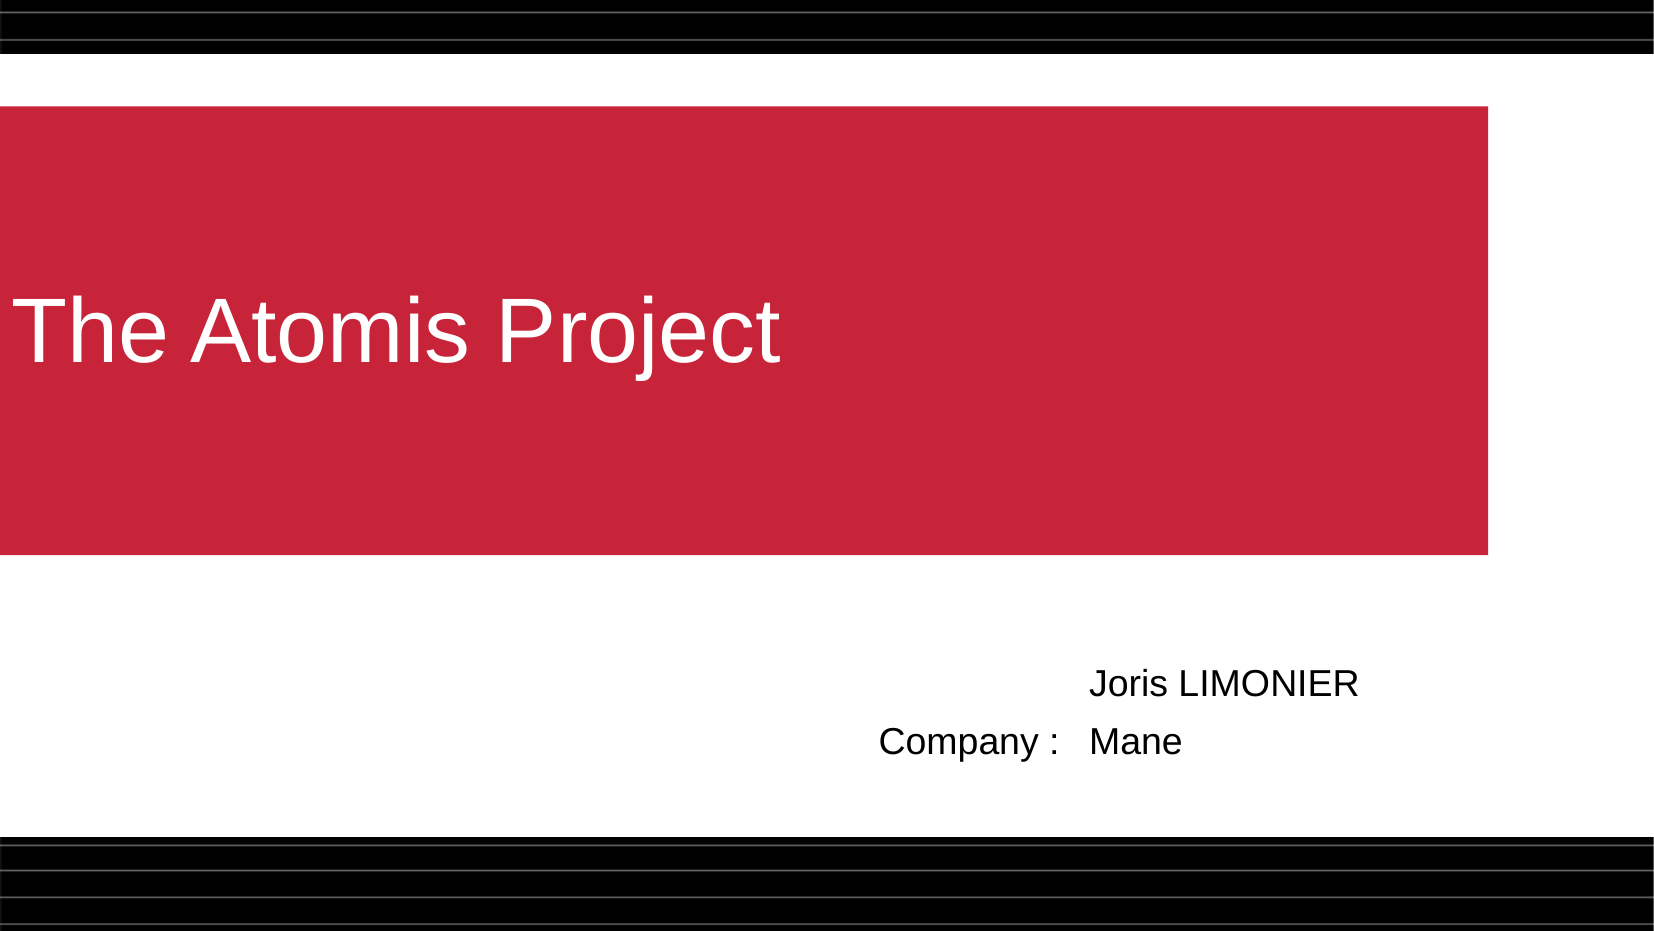

# The Atomis Project
| Name : | Joris LIMONIER |
| --- | --- |
| Company : | Mane |